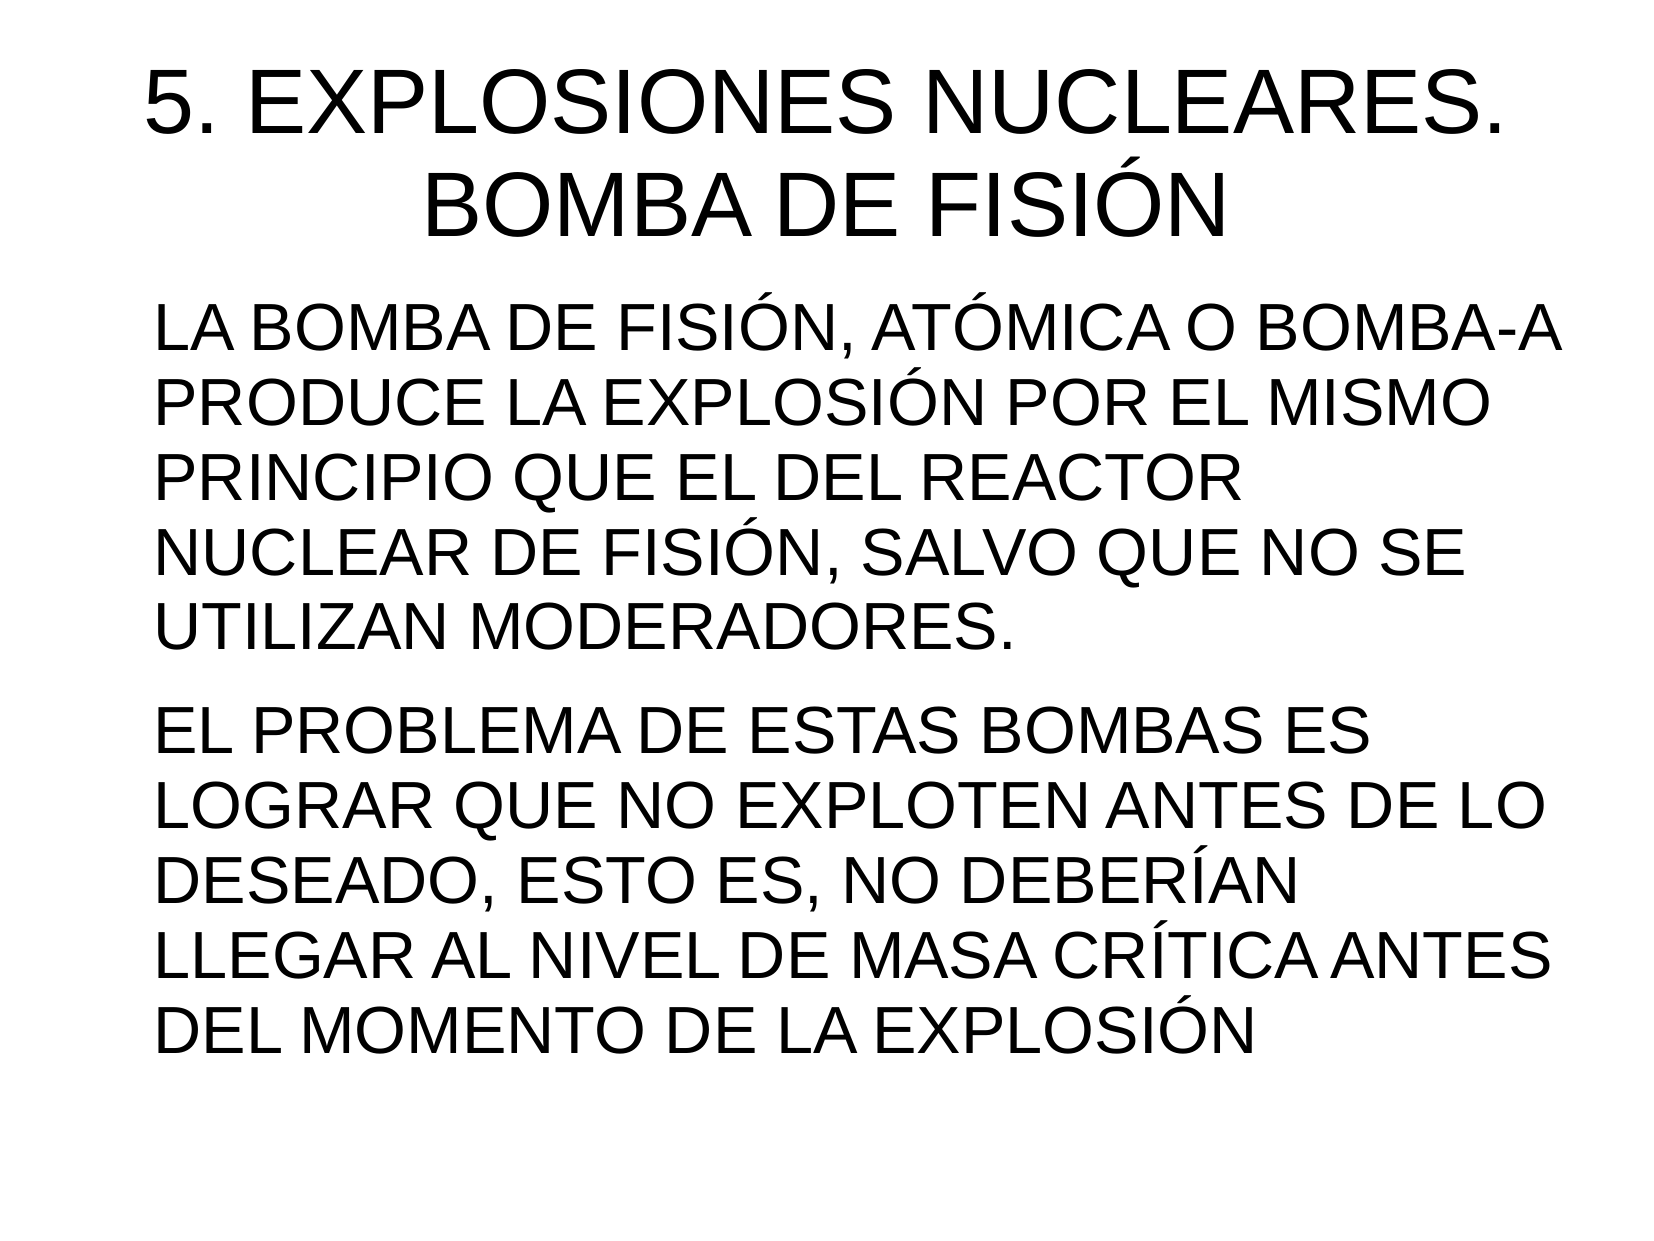

# 5. EXPLOSIONES NUCLEARES. BOMBA DE FISIÓN
LA BOMBA DE FISIÓN, ATÓMICA O BOMBA-A PRODUCE LA EXPLOSIÓN POR EL MISMO PRINCIPIO QUE EL DEL REACTOR NUCLEAR DE FISIÓN, SALVO QUE NO SE UTILIZAN MODERADORES.
EL PROBLEMA DE ESTAS BOMBAS ES LOGRAR QUE NO EXPLOTEN ANTES DE LO DESEADO, ESTO ES, NO DEBERÍAN LLEGAR AL NIVEL DE MASA CRÍTICA ANTES DEL MOMENTO DE LA EXPLOSIÓN